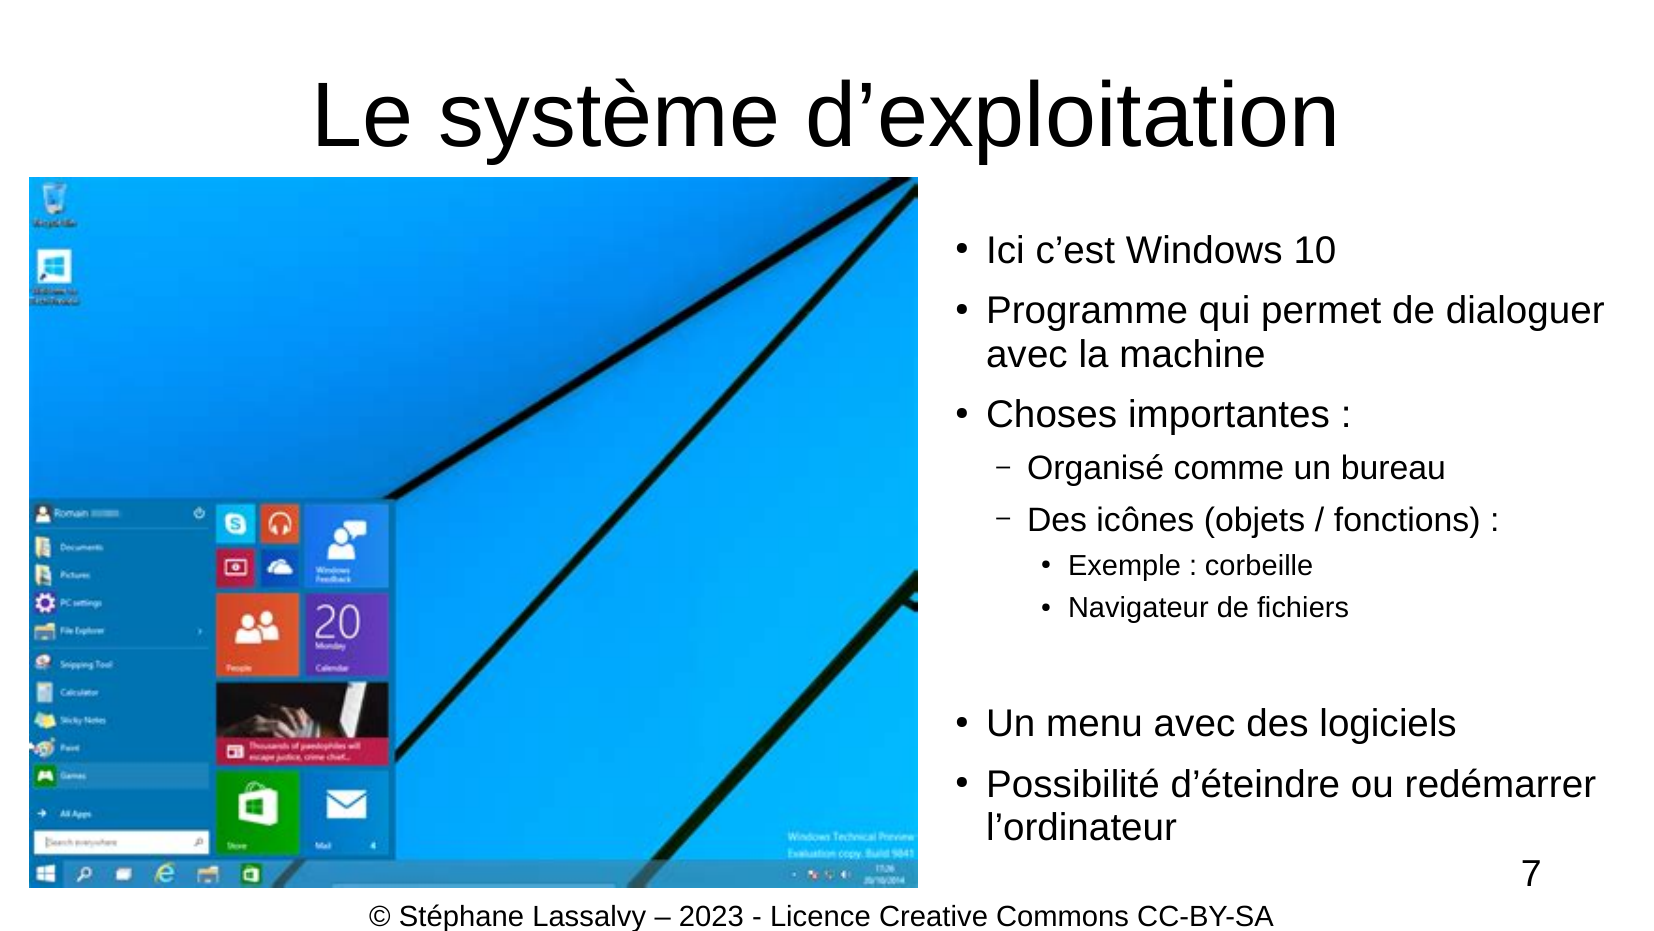

# Le système d’exploitation
Ici c’est Windows 10
Programme qui permet de dialoguer avec la machine
Choses importantes :
Organisé comme un bureau
Des icônes (objets / fonctions) :
Exemple : corbeille
Navigateur de fichiers
Un menu avec des logiciels
Possibilité d’éteindre ou redémarrer l’ordinateur
© Stéphane Lassalvy – 2023 - Licence Creative Commons CC-BY-SA